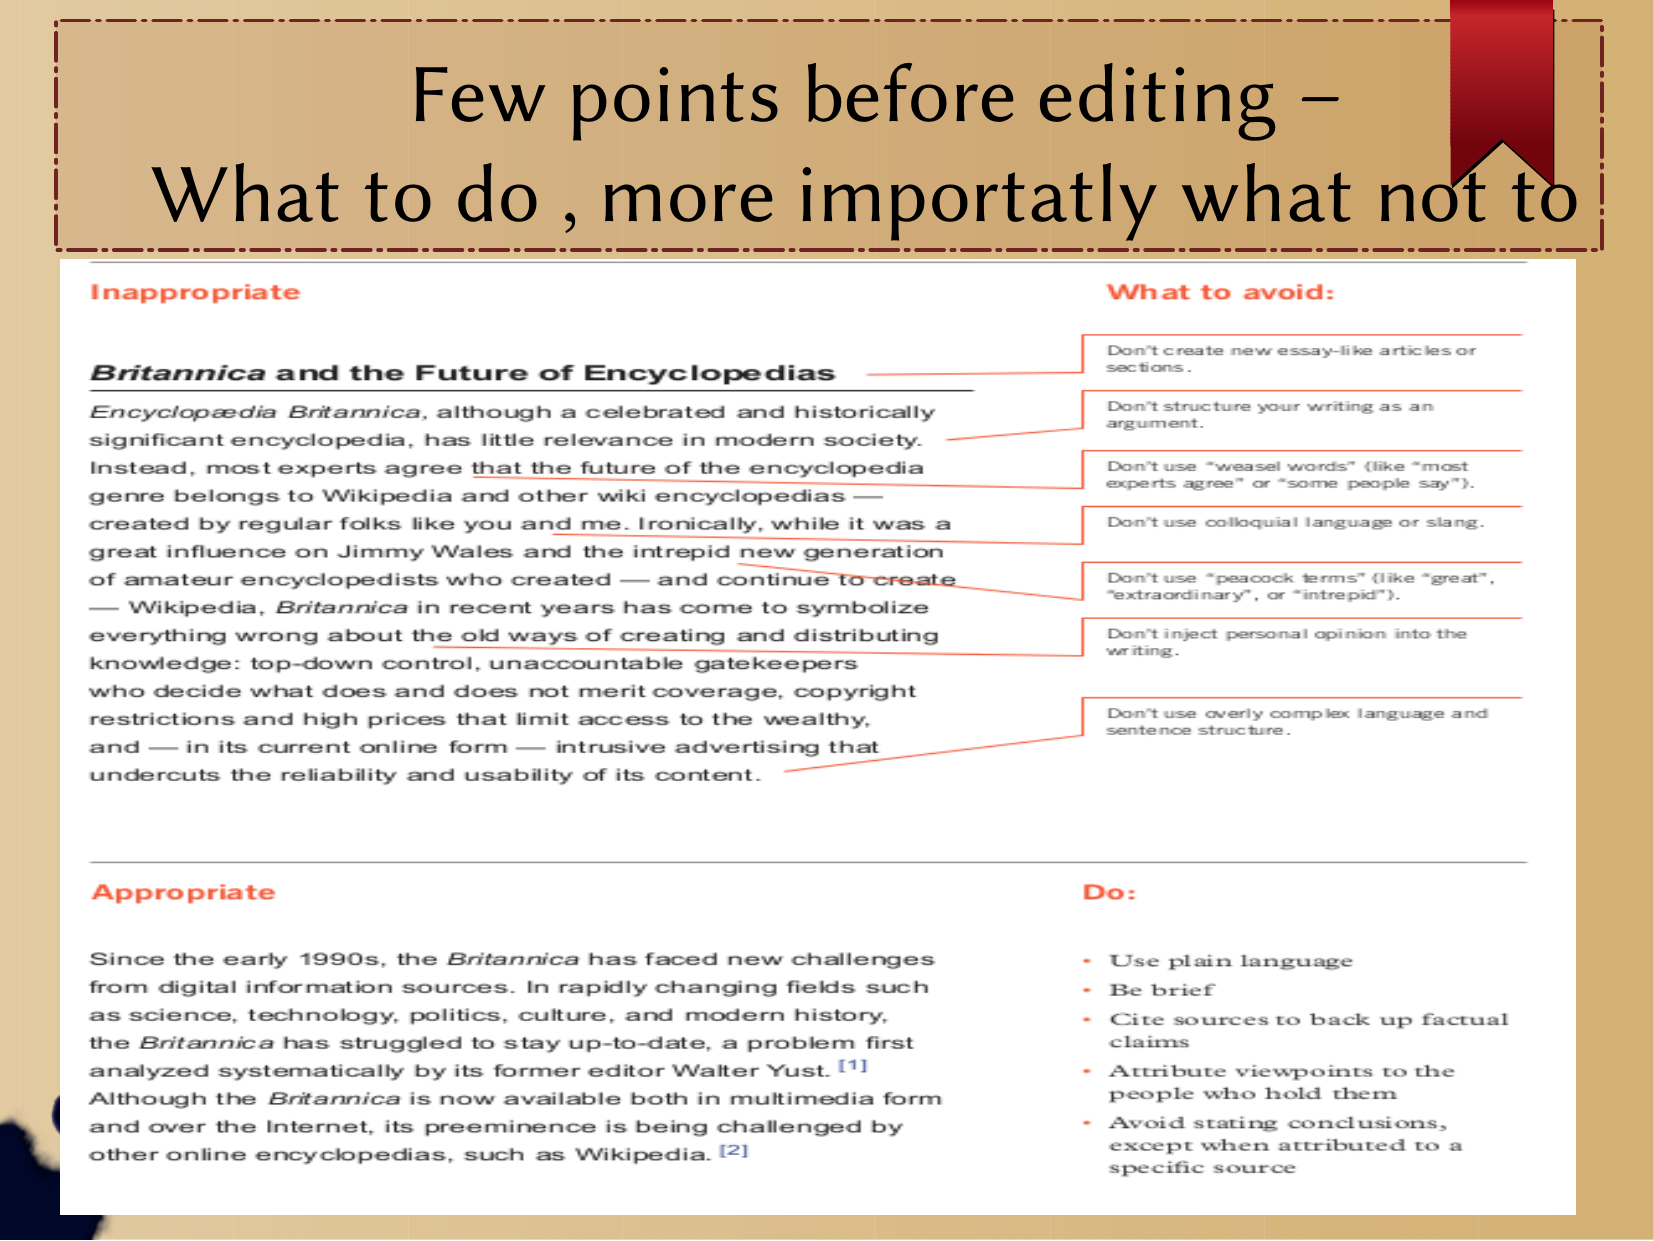

Few points before editing –
What to do , more importatly what not to